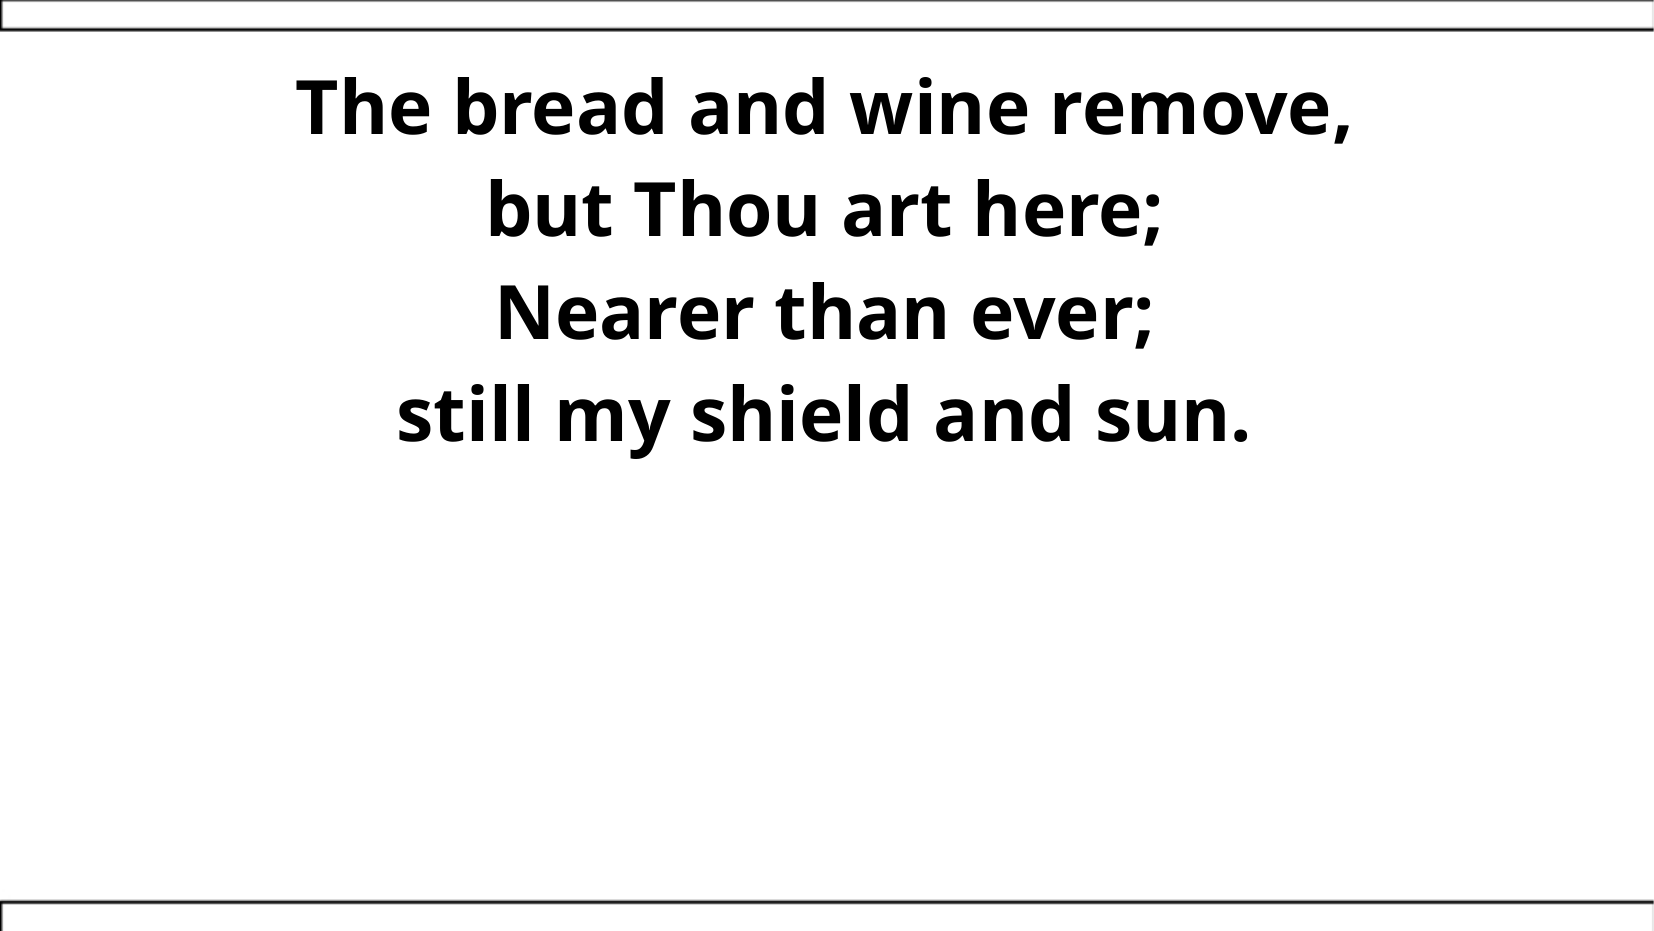

The bread and wine remove,
but Thou art here;
Nearer than ever;
still my shield and sun.